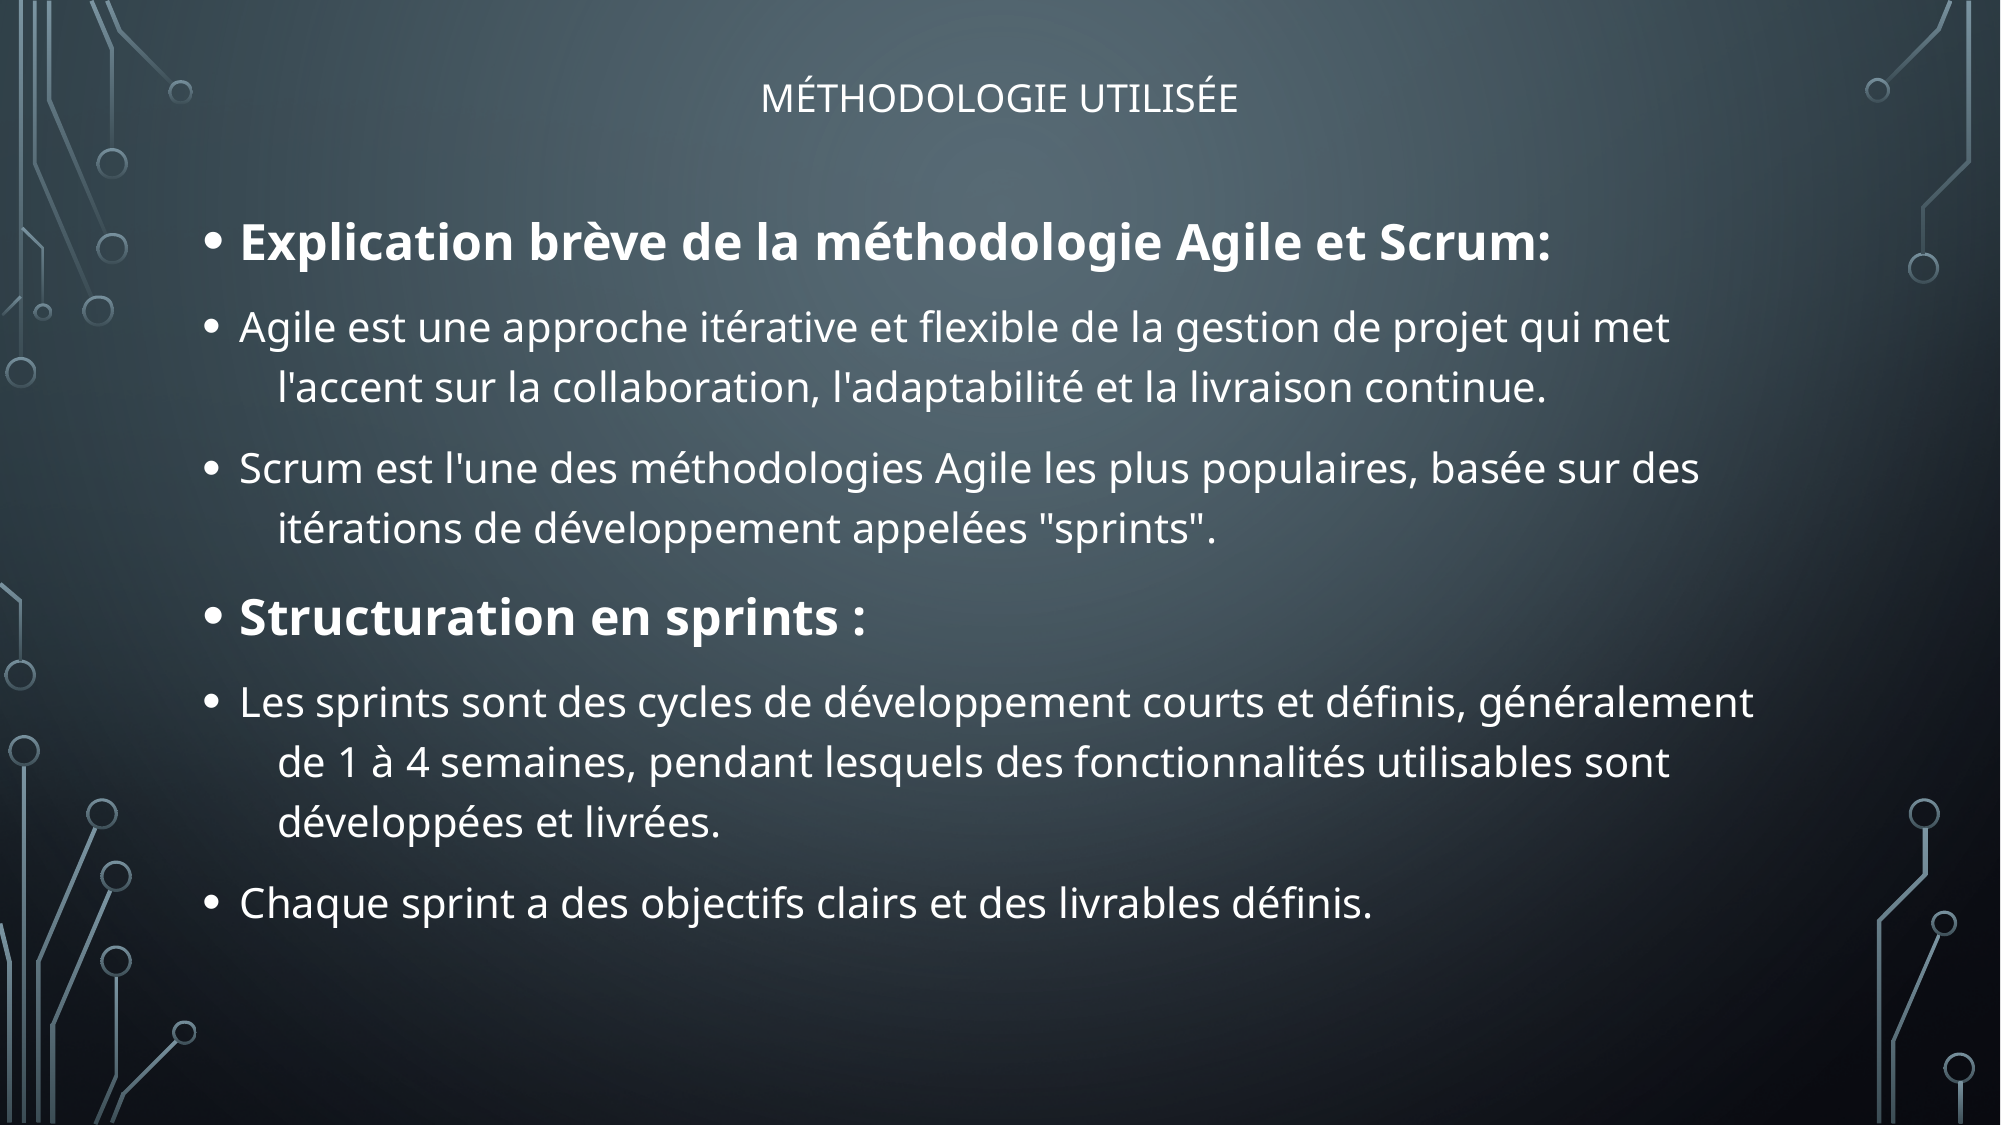

# Méthodologie utilisée
Explication brève de la méthodologie Agile et Scrum:
Agile est une approche itérative et flexible de la gestion de projet qui met l'accent sur la collaboration, l'adaptabilité et la livraison continue.
Scrum est l'une des méthodologies Agile les plus populaires, basée sur des itérations de développement appelées "sprints".
Structuration en sprints :
Les sprints sont des cycles de développement courts et définis, généralement de 1 à 4 semaines, pendant lesquels des fonctionnalités utilisables sont développées et livrées.
Chaque sprint a des objectifs clairs et des livrables définis.